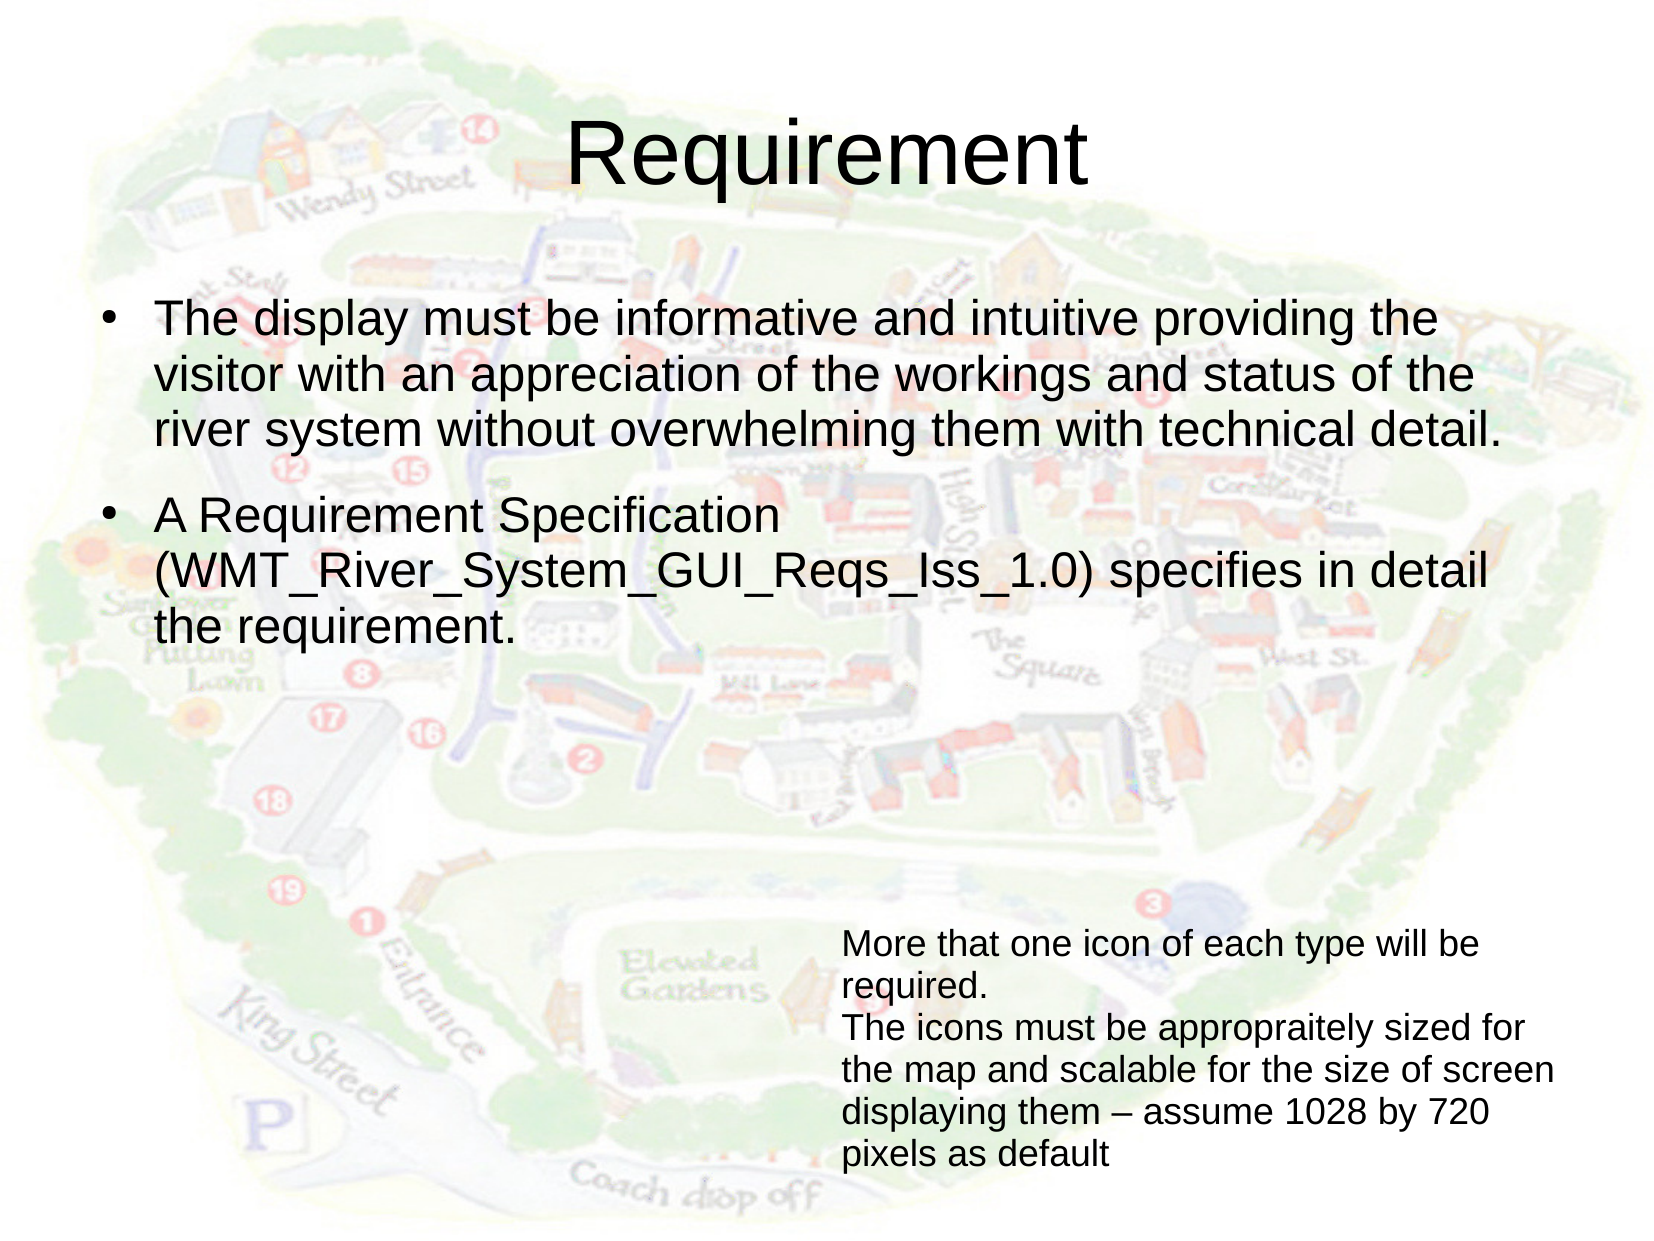

# Requirement
The display must be informative and intuitive providing the visitor with an appreciation of the workings and status of the river system without overwhelming them with technical detail.
A Requirement Specification (WMT_River_System_GUI_Reqs_Iss_1.0) specifies in detail the requirement.
More that one icon of each type will be required.
The icons must be appropraitely sized for the map and scalable for the size of screen displaying them – assume 1028 by 720 pixels as default